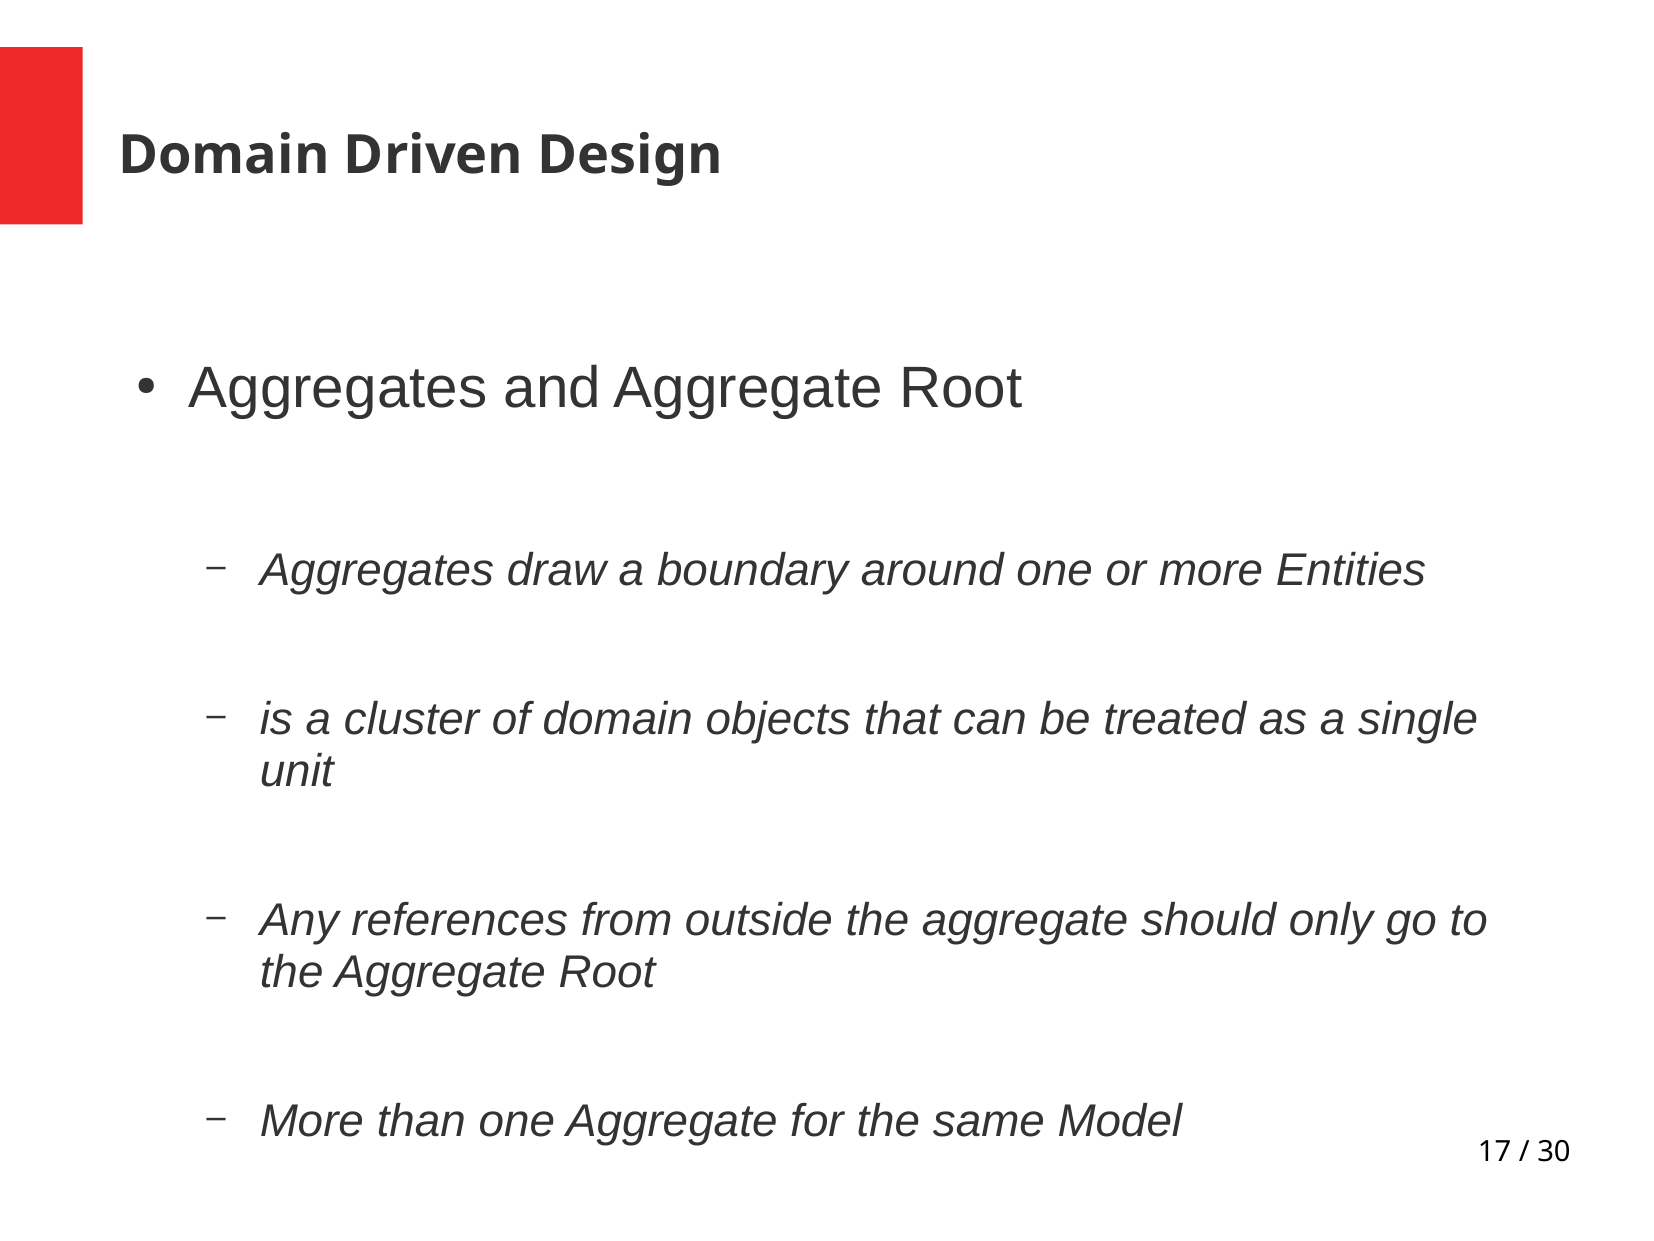

# Domain Driven Design
Aggregates and Aggregate Root
Aggregates draw a boundary around one or more Entities
is a cluster of domain objects that can be treated as a single unit
Any references from outside the aggregate should only go to the Aggregate Root
More than one Aggregate for the same Model
17